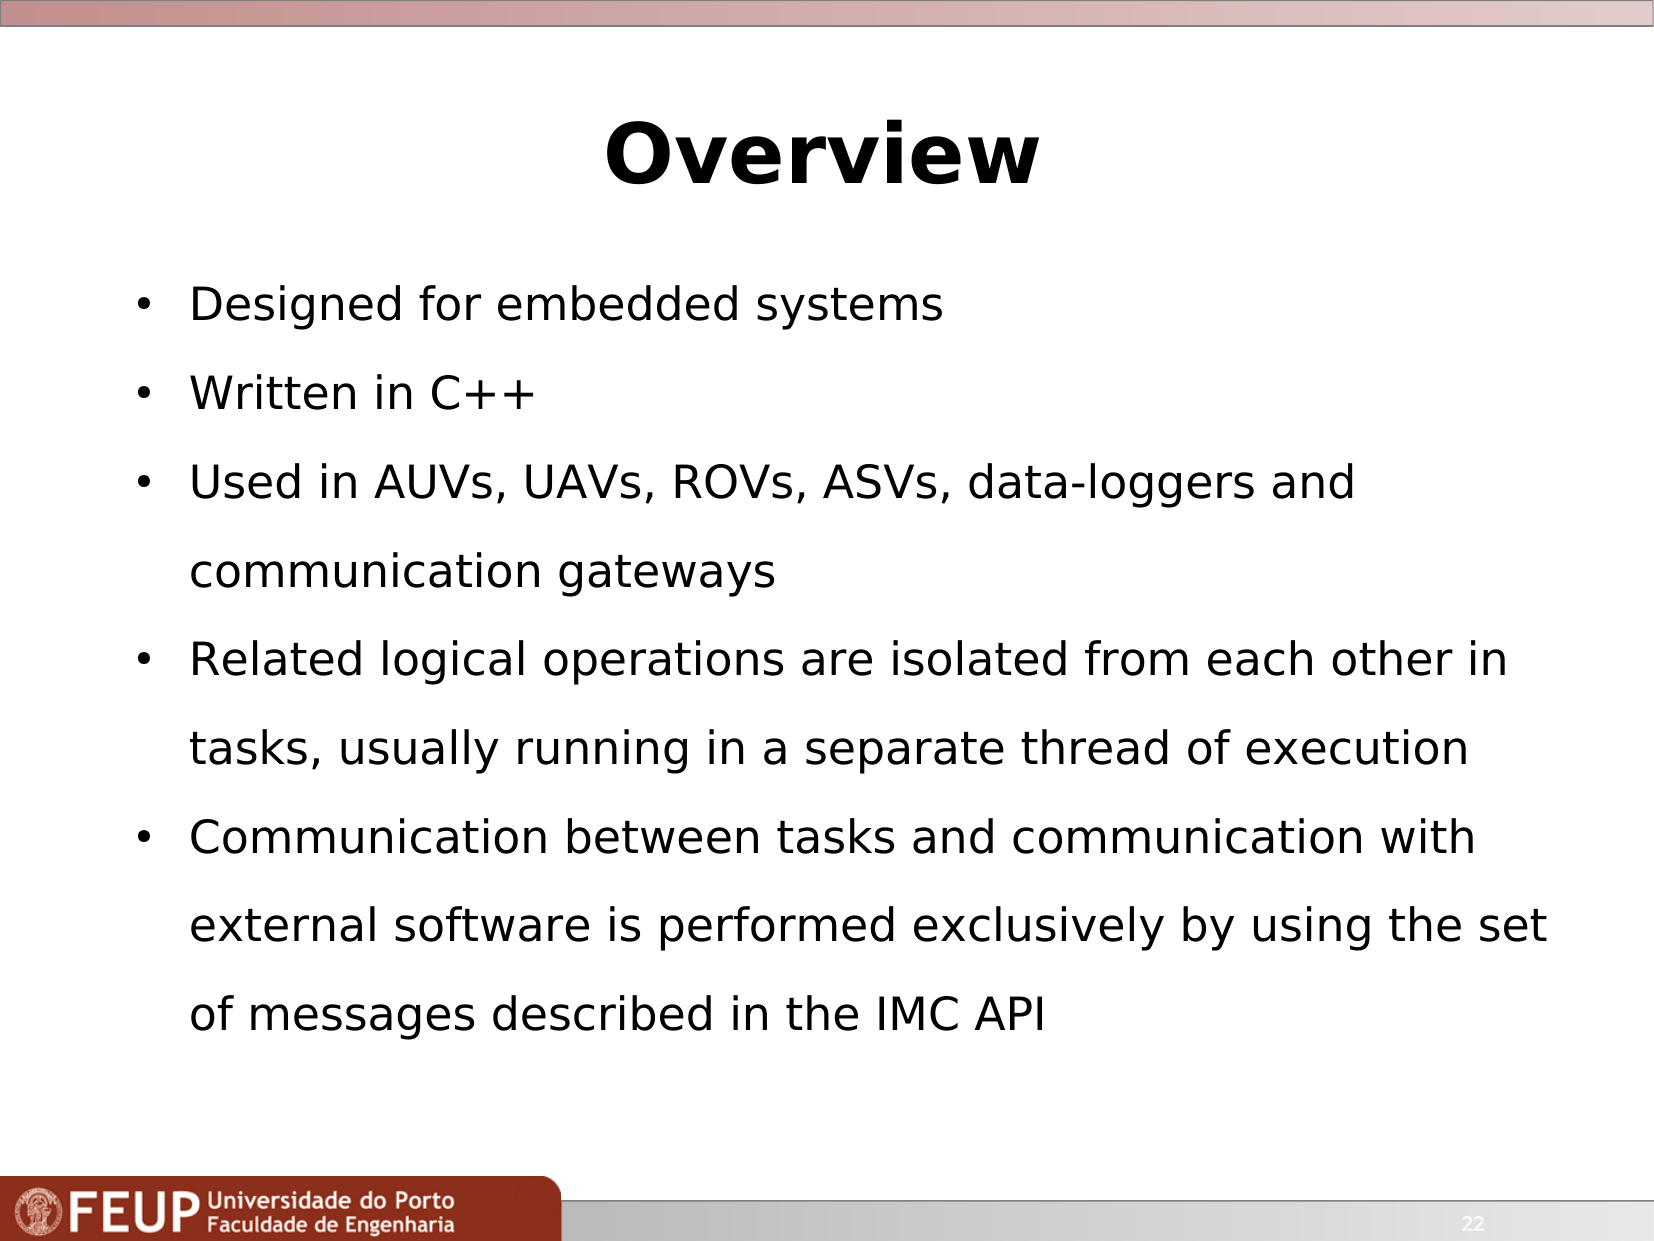

# Overview
Designed for embedded systems
Written in C++
Used in AUVs, UAVs, ROVs, ASVs, data-loggers and communication gateways
Related logical operations are isolated from each other in tasks, usually running in a separate thread of execution
Communication between tasks and communication with external software is performed exclusively by using the set of messages described in the IMC API